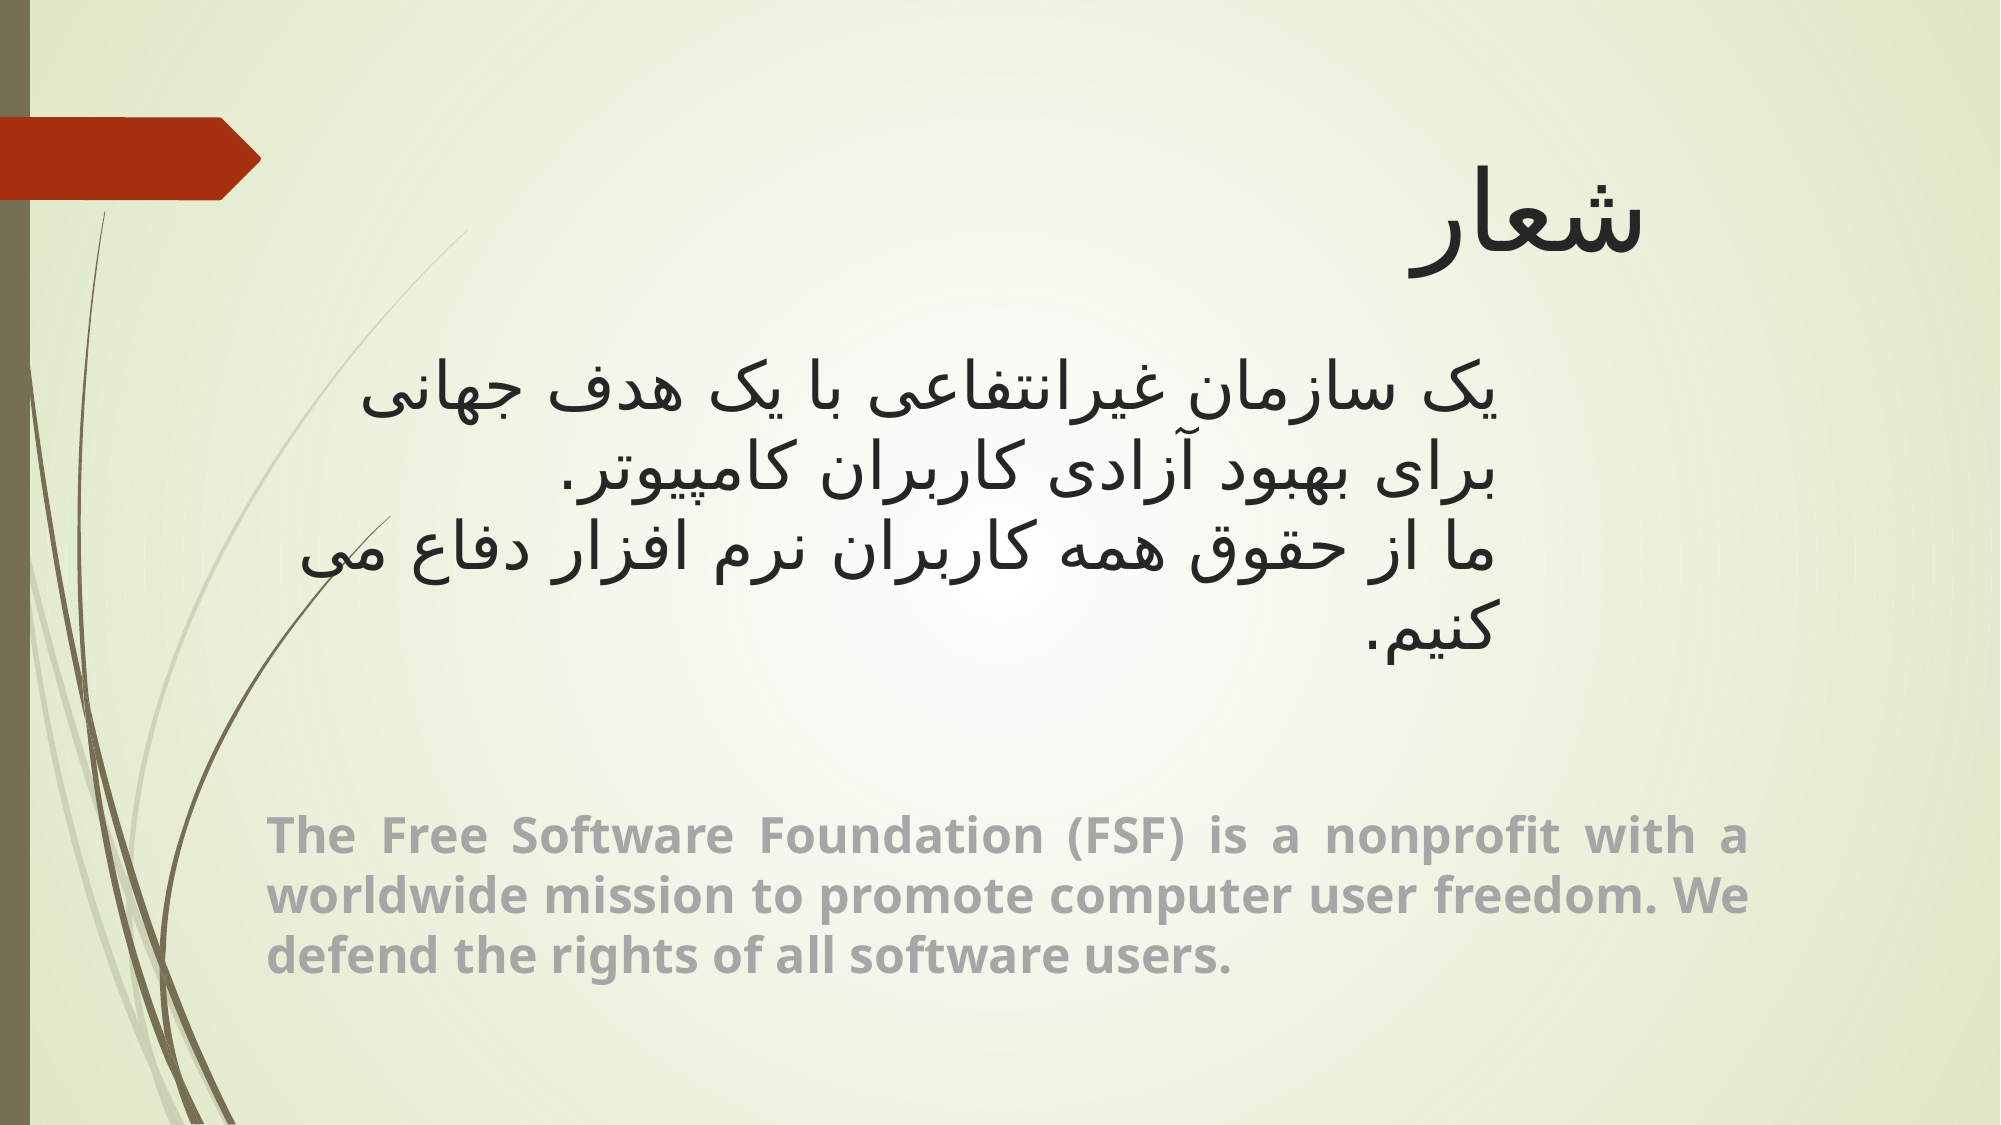

شعار
یک سازمان غیرانتفاعی با یک هدف جهانی برای بهبود آزادی کاربران کامپیوتر.
ما از حقوق همه کاربران نرم افزار دفاع می کنیم.
# The Free Software Foundation (FSF) is a nonprofit with a worldwide mission to promote computer user freedom. We defend the rights of all software users.